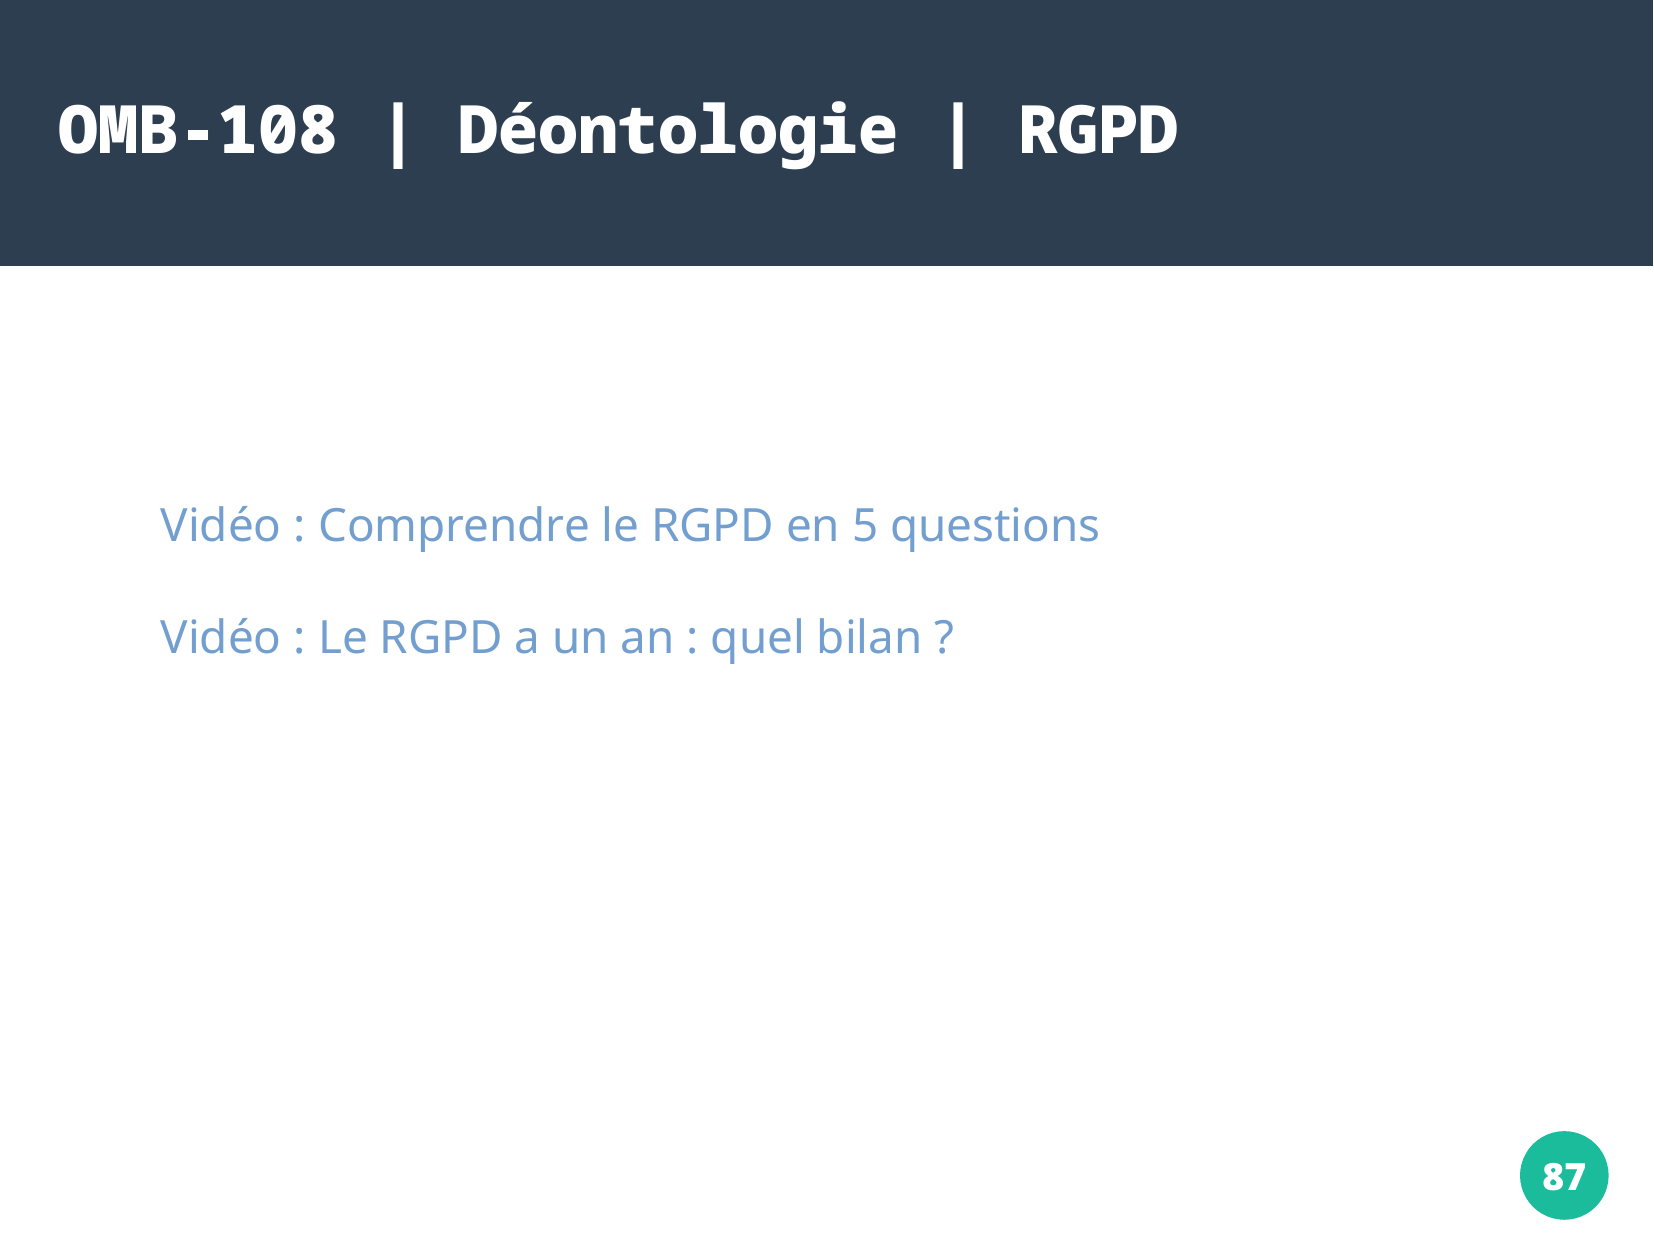

# OMB-108 | Déontologie | RGPD
Vidéo : Comprendre le RGPD en 5 questions
Vidéo : Le RGPD a un an : quel bilan ?
87